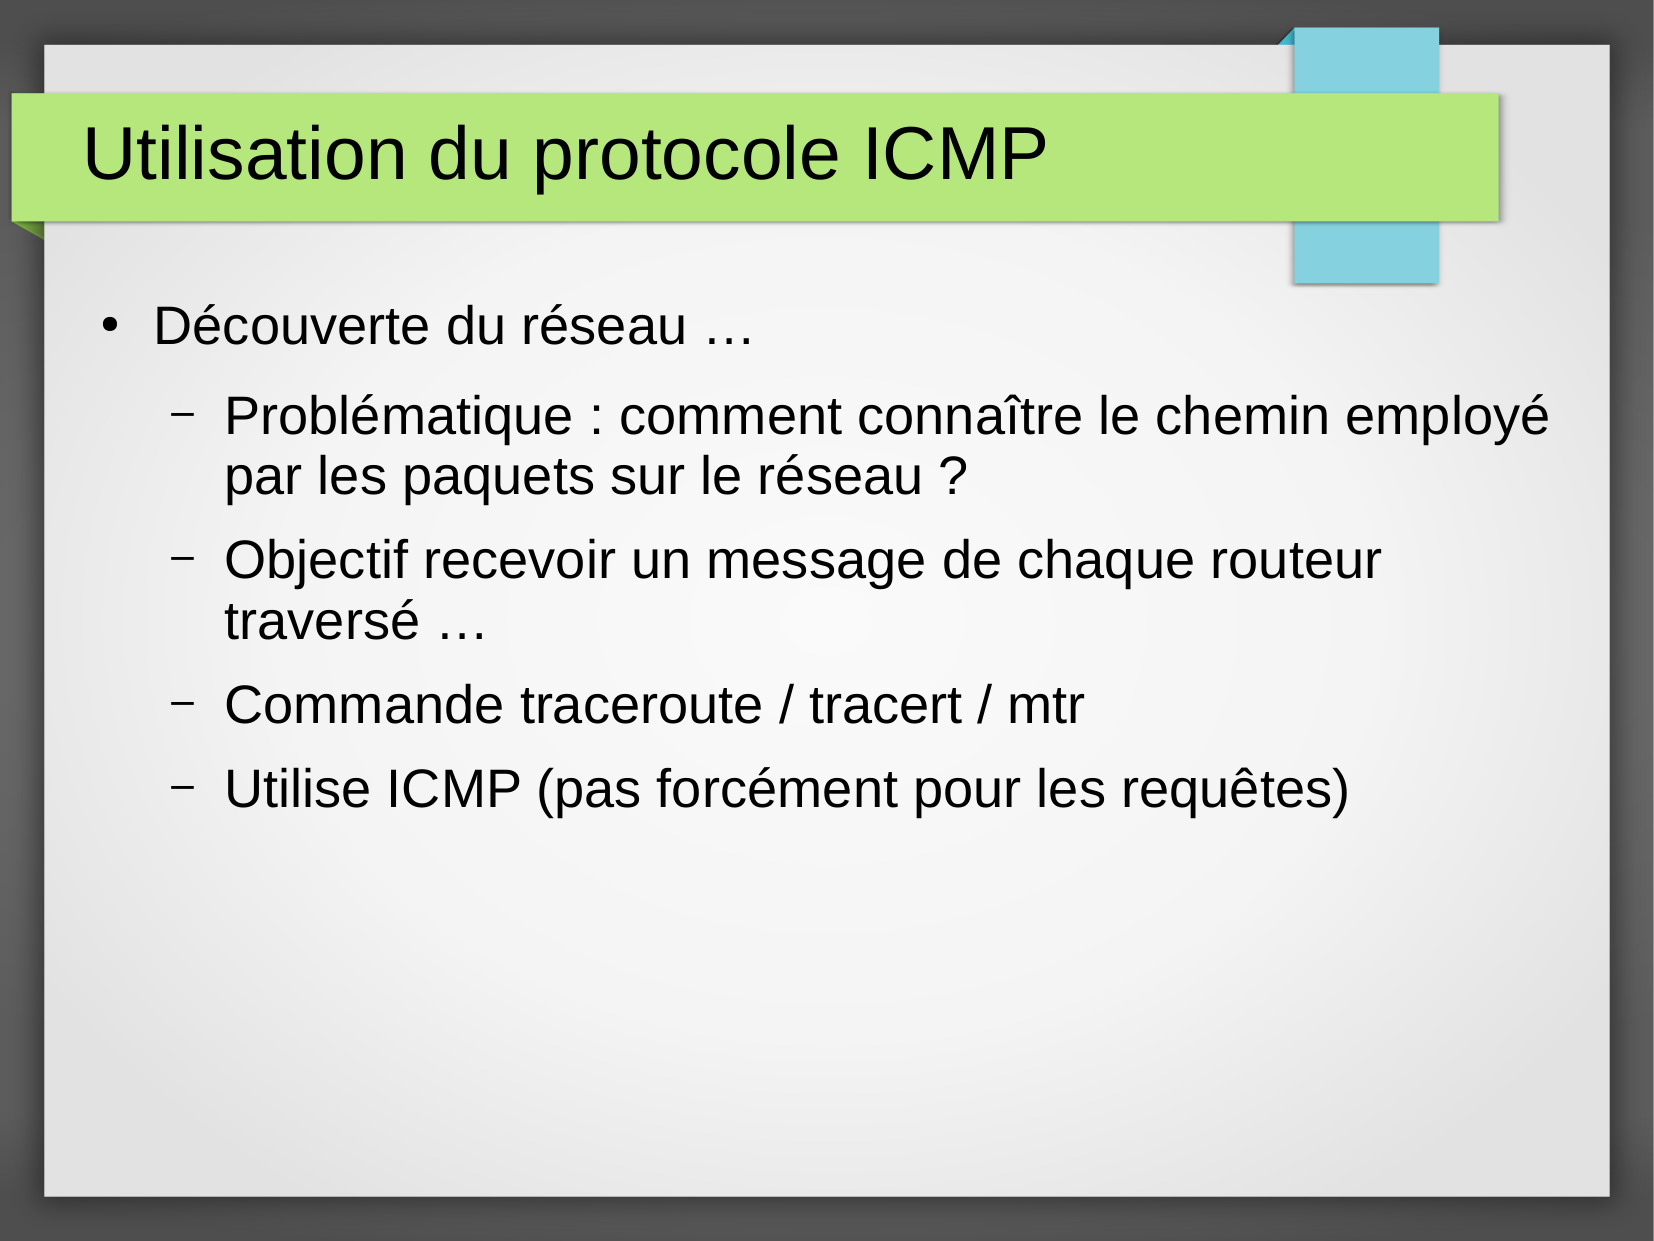

# Utilisation du protocole ICMP
Découverte du réseau …
Problématique : comment connaître le chemin employé par les paquets sur le réseau ?
Objectif recevoir un message de chaque routeur traversé …
Commande traceroute / tracert / mtr
Utilise ICMP (pas forcément pour les requêtes)